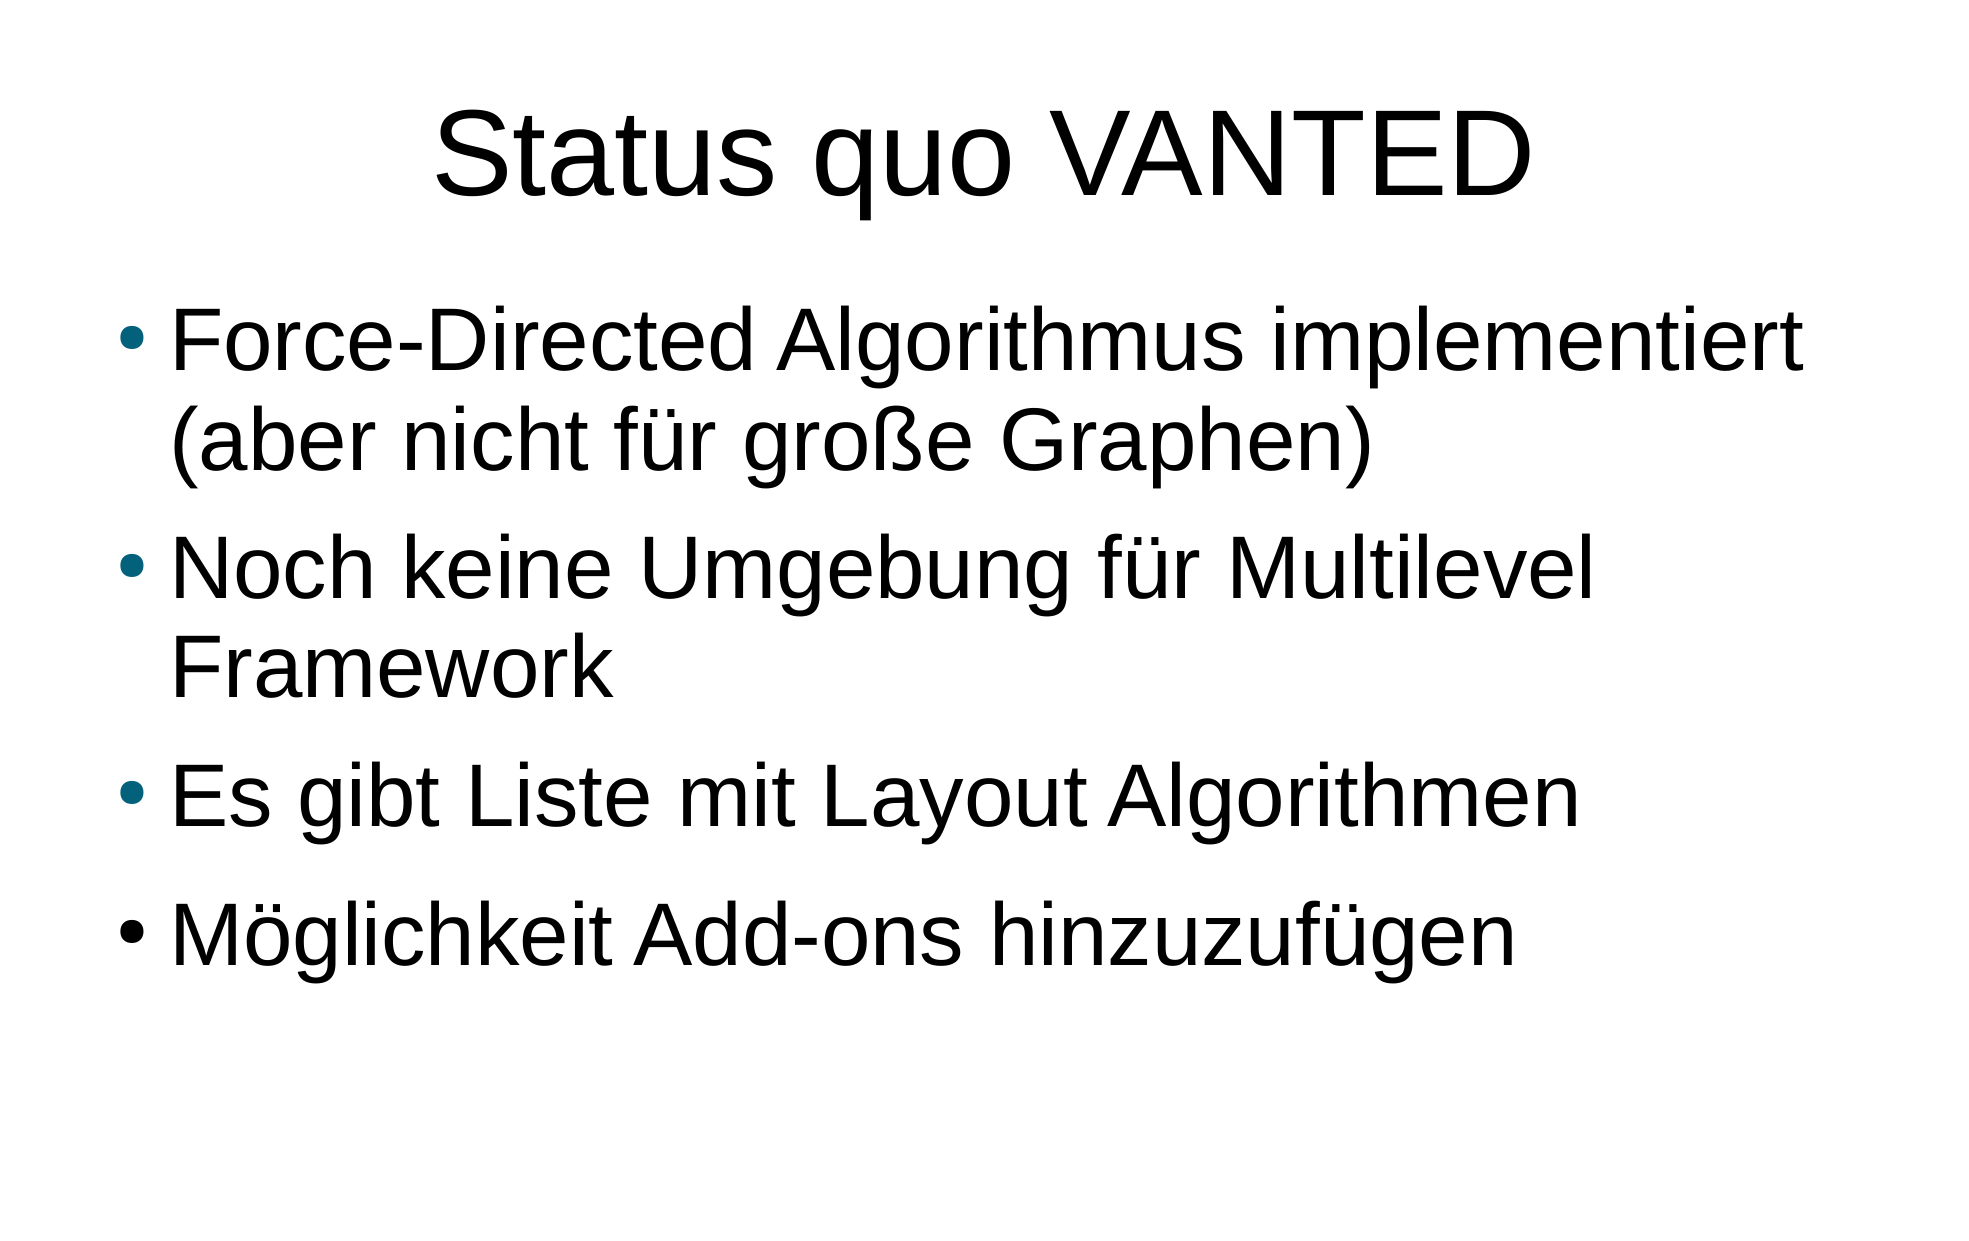

# Status quo VANTED
Force-Directed Algorithmus implementiert (aber nicht für große Graphen)
Noch keine Umgebung für Multilevel Framework
Es gibt Liste mit Layout Algorithmen
Möglichkeit Add-ons hinzuzufügen